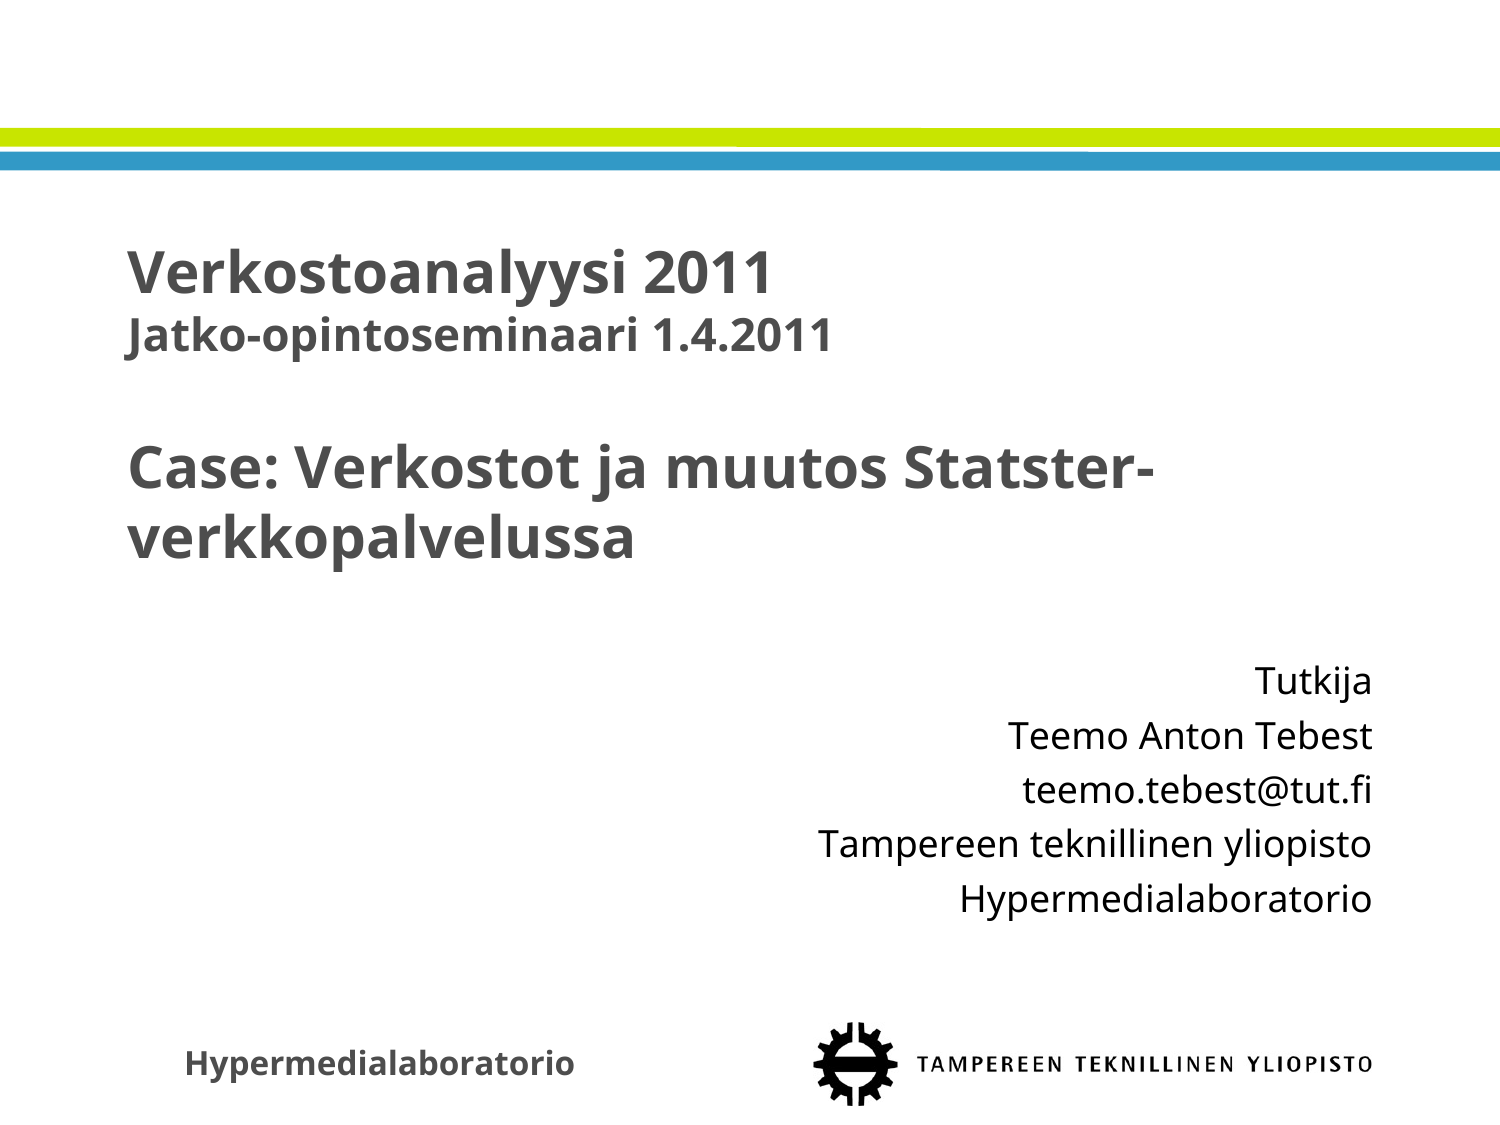

# Verkostoanalyysi 2011 Jatko-opintoseminaari 1.4.2011 Case: Verkostot ja muutos Statster-verkkopalvelussa
Tutkija
Teemo Anton Tebest
teemo.tebest@tut.fi
Tampereen teknillinen yliopisto
Hypermedialaboratorio